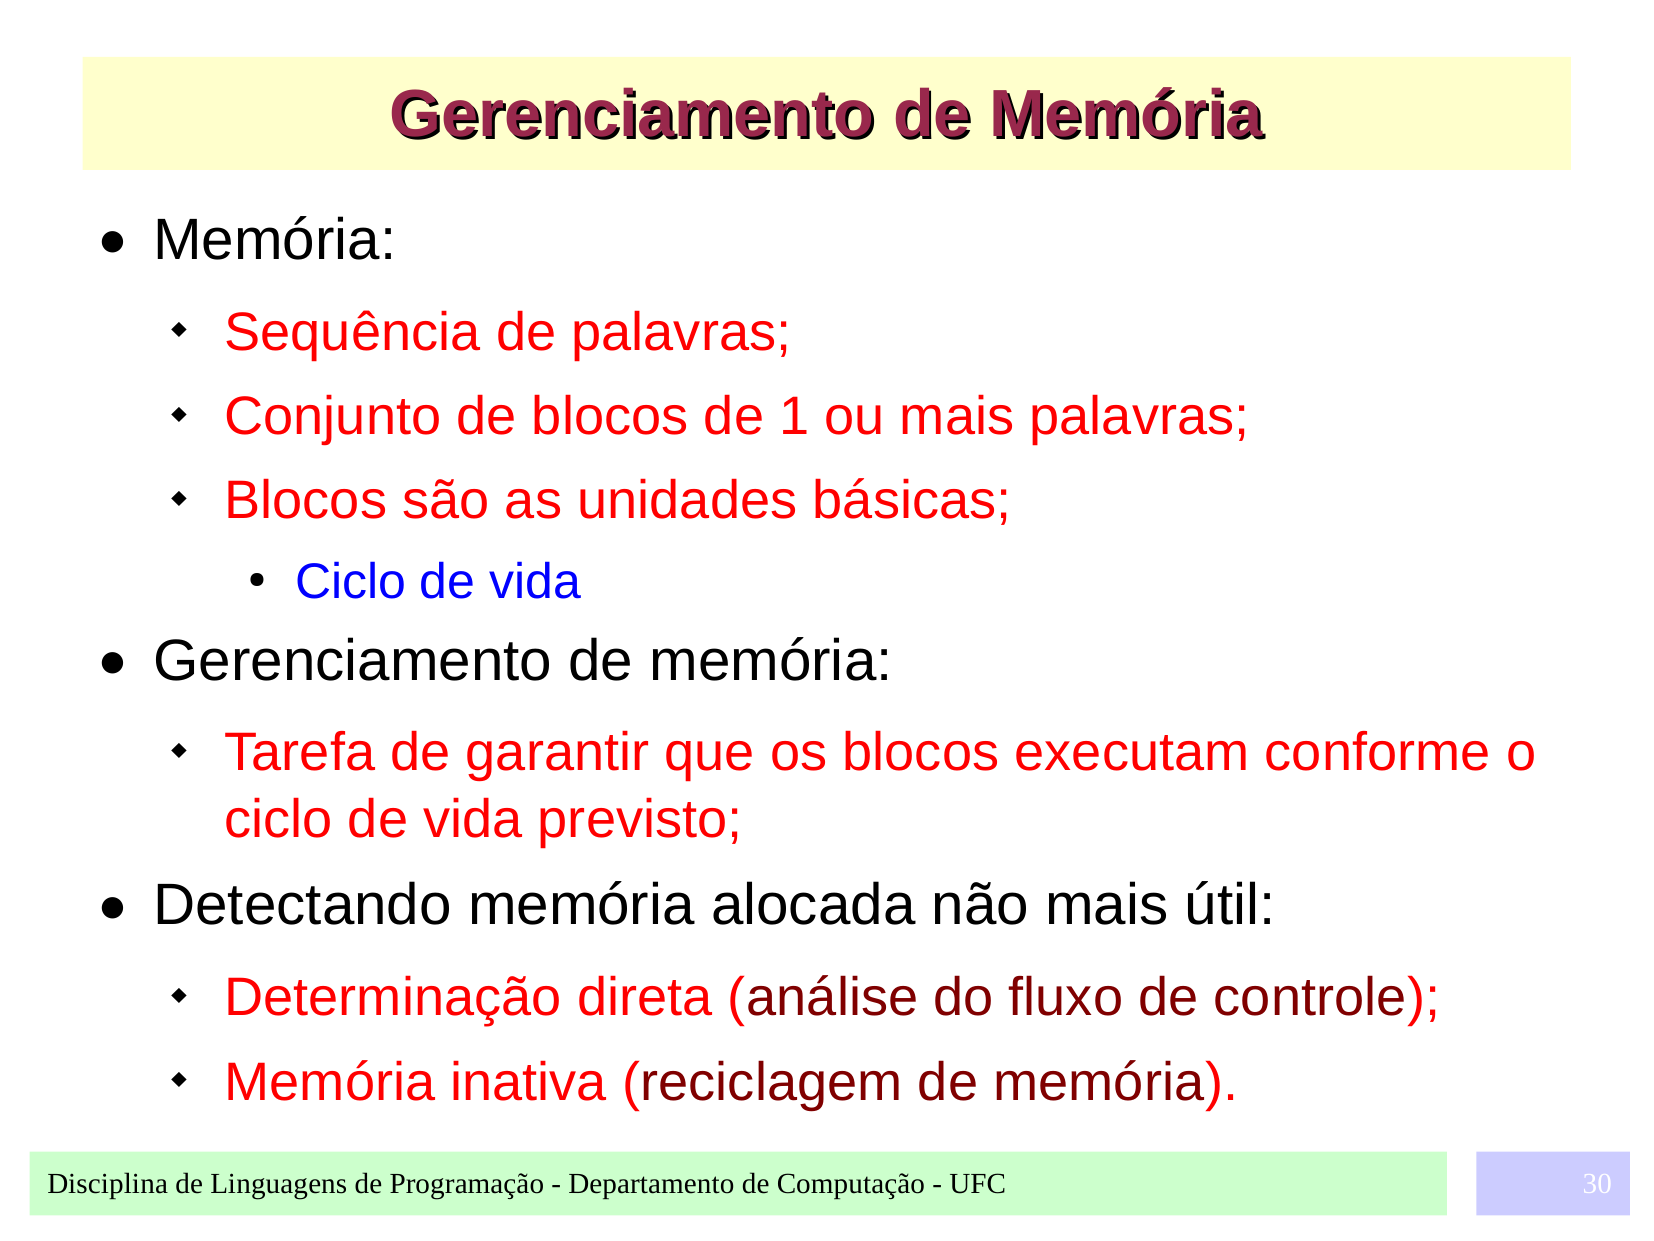

# Gerenciamento de Memória
Memória:
Sequência de palavras;
Conjunto de blocos de 1 ou mais palavras;
Blocos são as unidades básicas;
Ciclo de vida
Gerenciamento de memória:
Tarefa de garantir que os blocos executam conforme o ciclo de vida previsto;
Detectando memória alocada não mais útil:
Determinação direta (análise do fluxo de controle);
Memória inativa (reciclagem de memória).
Disciplina de Linguagens de Programação - Departamento de Computação - UFC
30